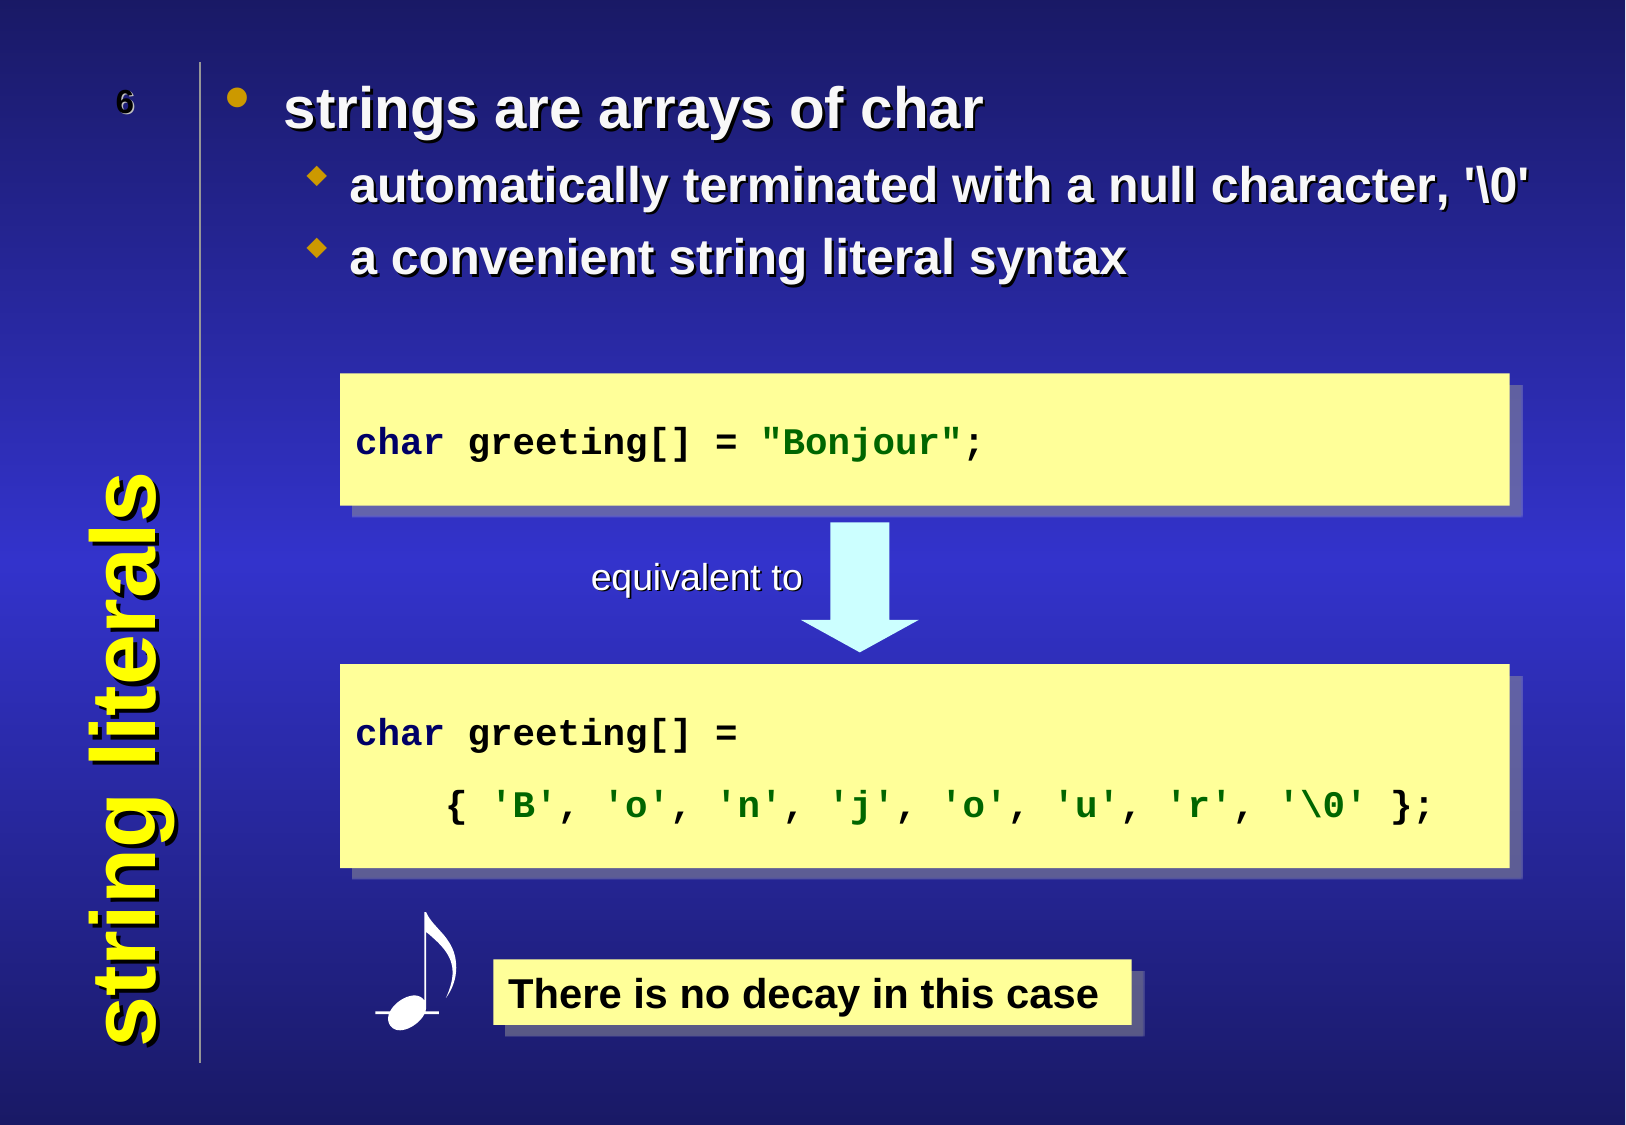

6
strings are arrays of char
automatically terminated with a null character, '\0'
a convenient string literal syntax
char greeting[] = "Bonjour";
equivalent to
# string literals
char greeting[] =
 { 'B', 'o', 'n', 'j', 'o', 'u', 'r', '\0' };
There is no decay in this case